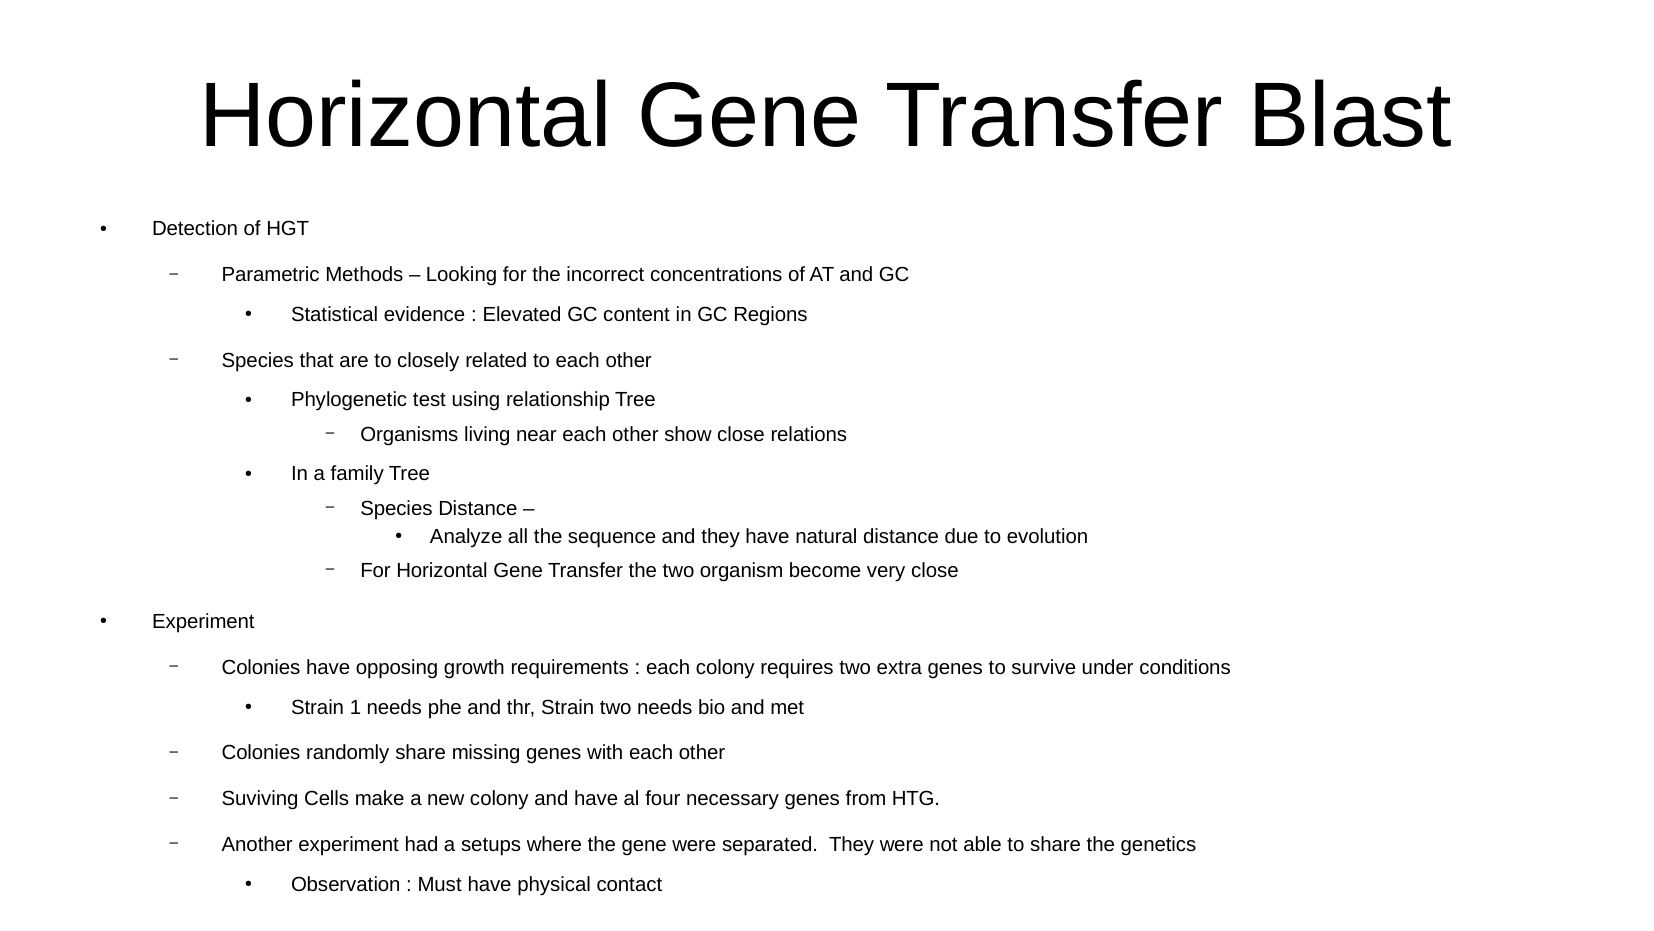

# Horizontal Gene Transfer Blast
Detection of HGT
Parametric Methods – Looking for the incorrect concentrations of AT and GC
Statistical evidence : Elevated GC content in GC Regions
Species that are to closely related to each other
Phylogenetic test using relationship Tree
Organisms living near each other show close relations
In a family Tree
Species Distance –
Analyze all the sequence and they have natural distance due to evolution
For Horizontal Gene Transfer the two organism become very close
Experiment
Colonies have opposing growth requirements : each colony requires two extra genes to survive under conditions
Strain 1 needs phe and thr, Strain two needs bio and met
Colonies randomly share missing genes with each other
Suviving Cells make a new colony and have al four necessary genes from HTG.
Another experiment had a setups where the gene were separated. They were not able to share the genetics
Observation : Must have physical contact